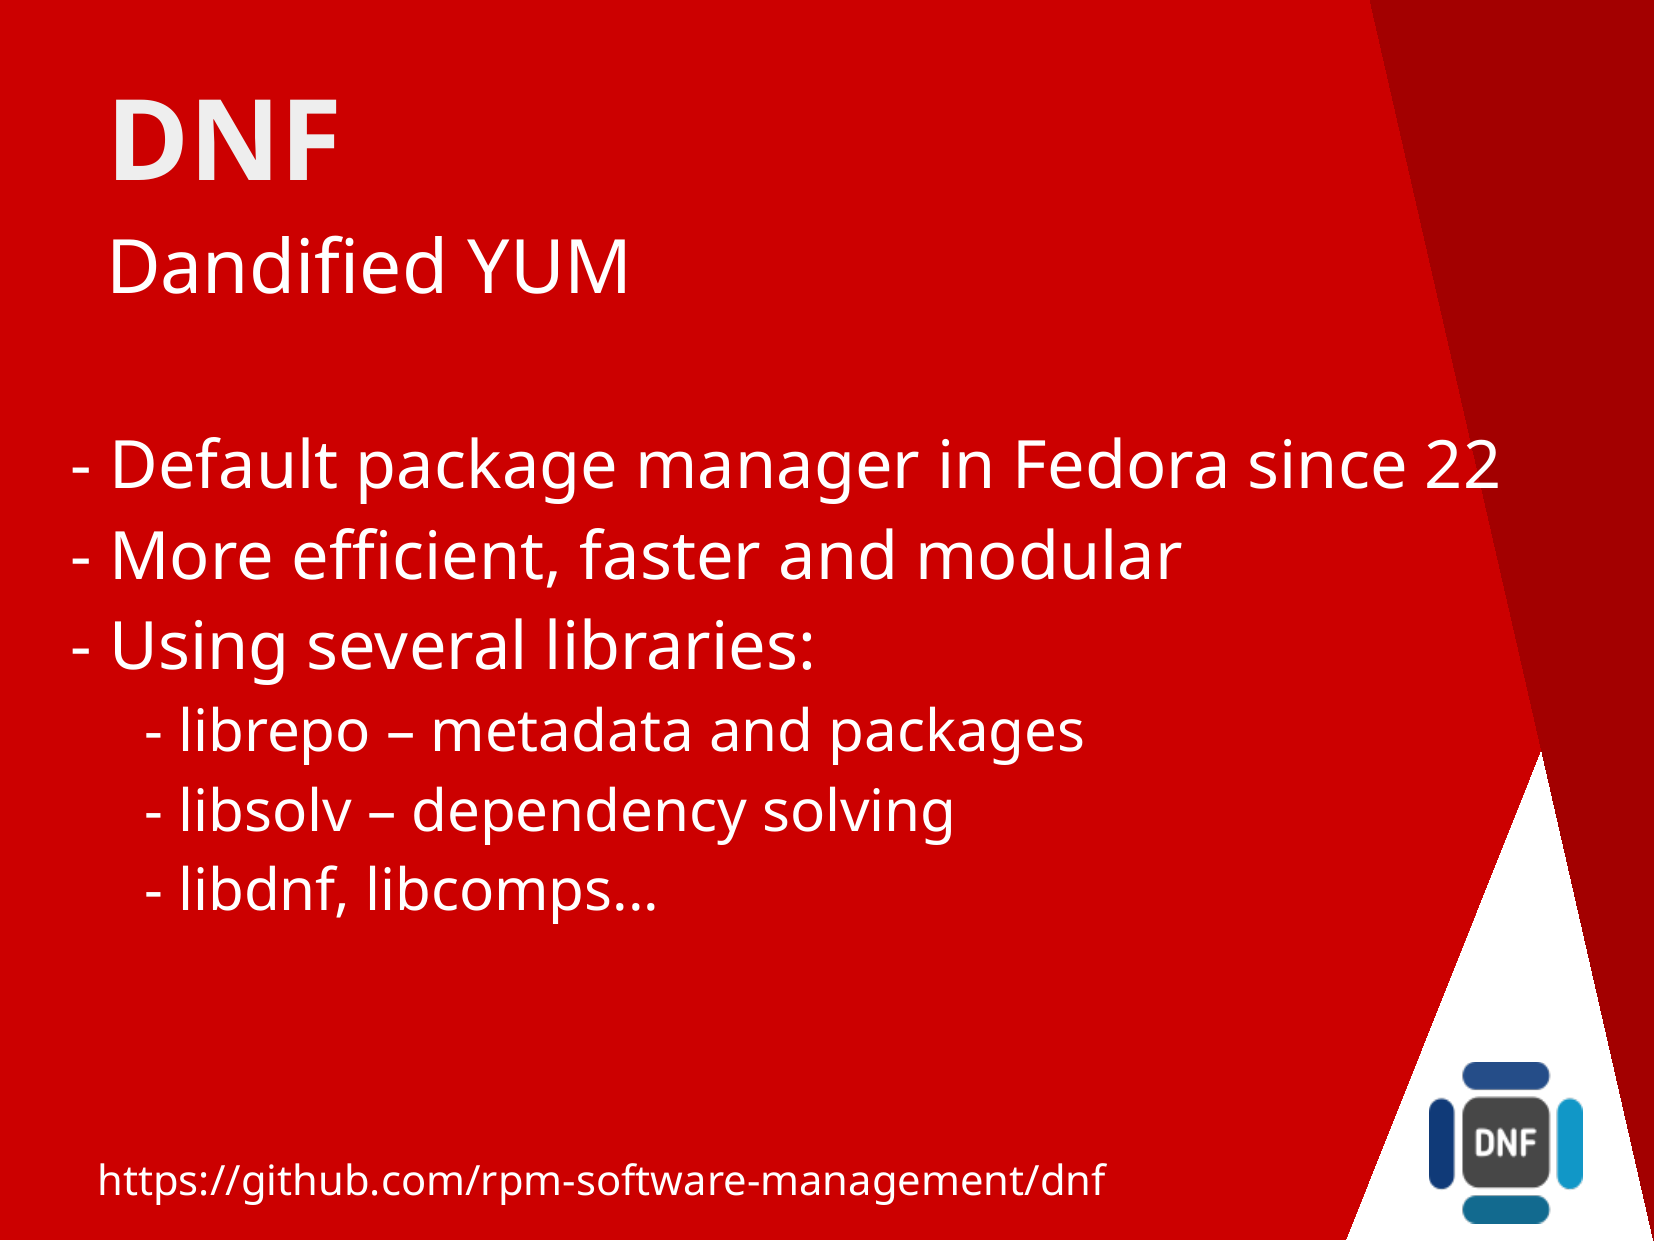

# DNF Dandified YUM
- Default package manager in Fedora since 22
- More efficient, faster and modular
- Using several libraries:
	- librepo – metadata and packages
	- libsolv – dependency solving
	- libdnf, libcomps...
https://github.com/rpm-software-management/dnf